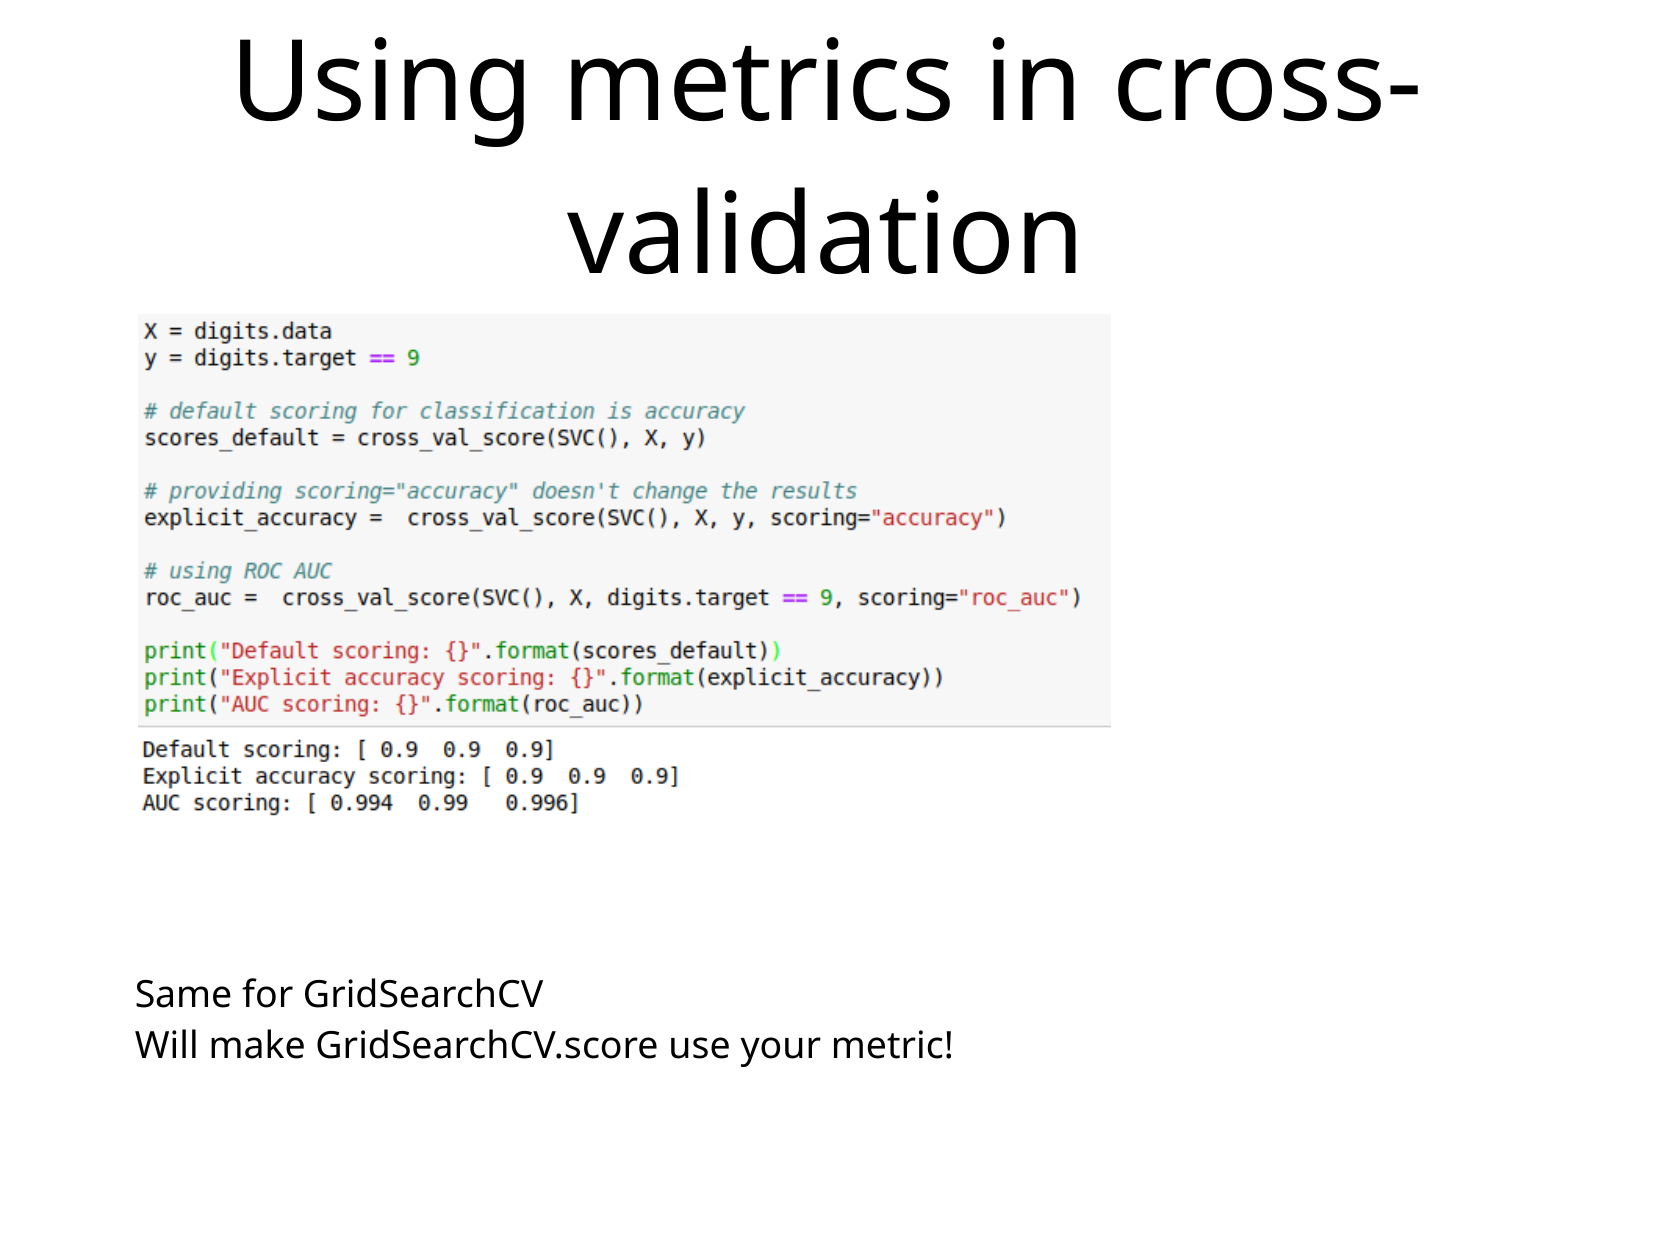

# Using metrics in cross-validation
Same for GridSearchCV
Will make GridSearchCV.score use your metric!